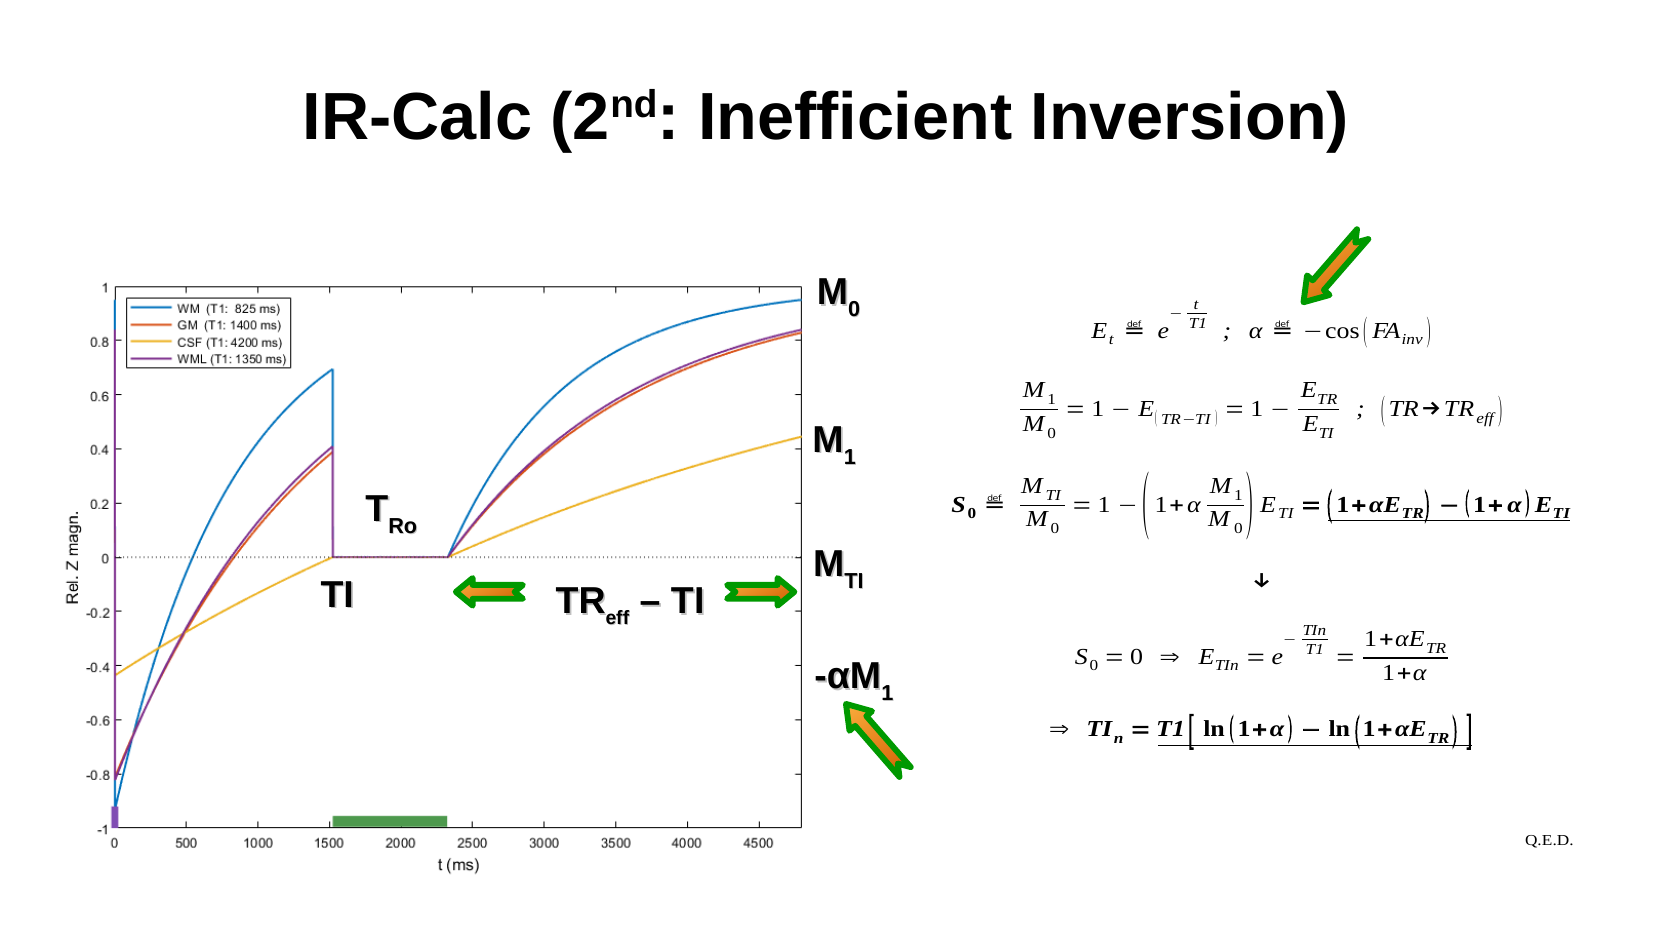

# IR-Calc (2nd: Inefficient Inversion)
M0
M1
MTI
-αM1
TRo
TI
 TReff – TI